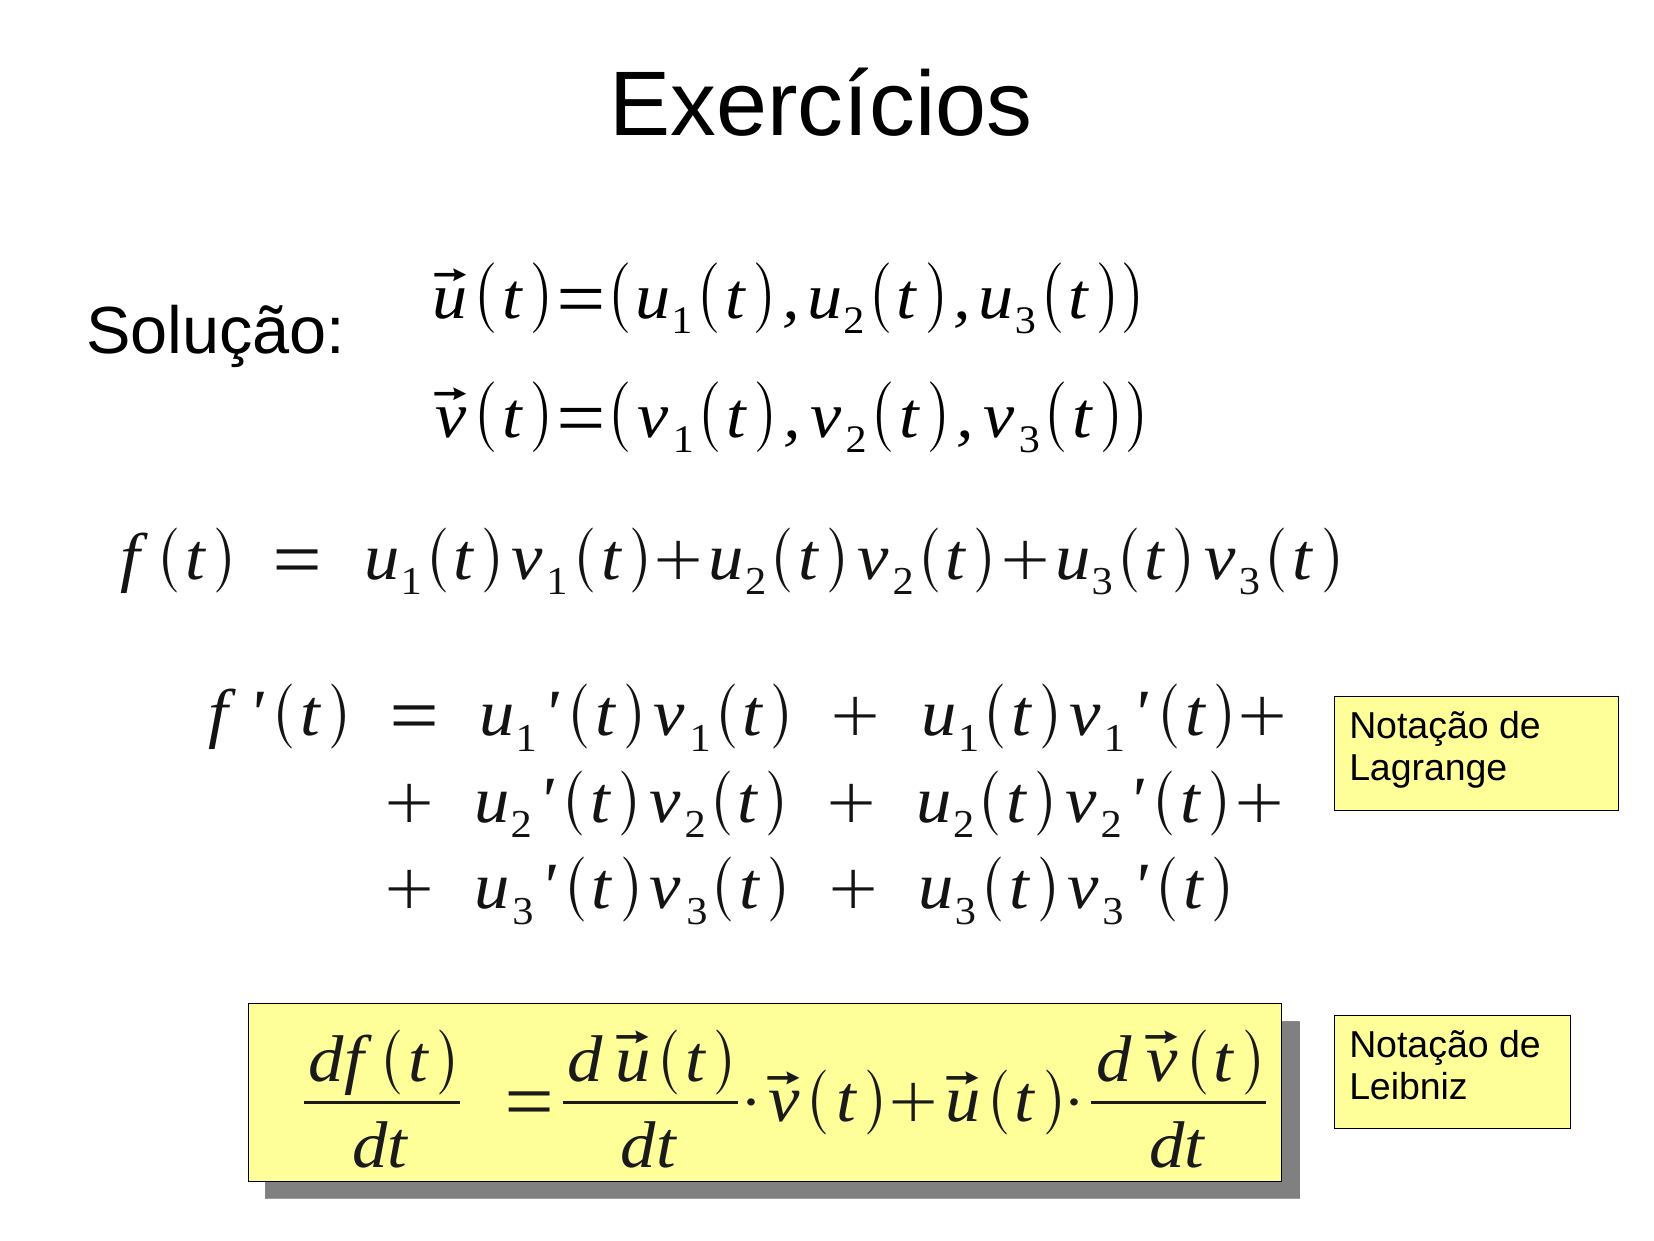

Exercícios
# Solução:
Notação de Lagrange
Notação de Leibniz